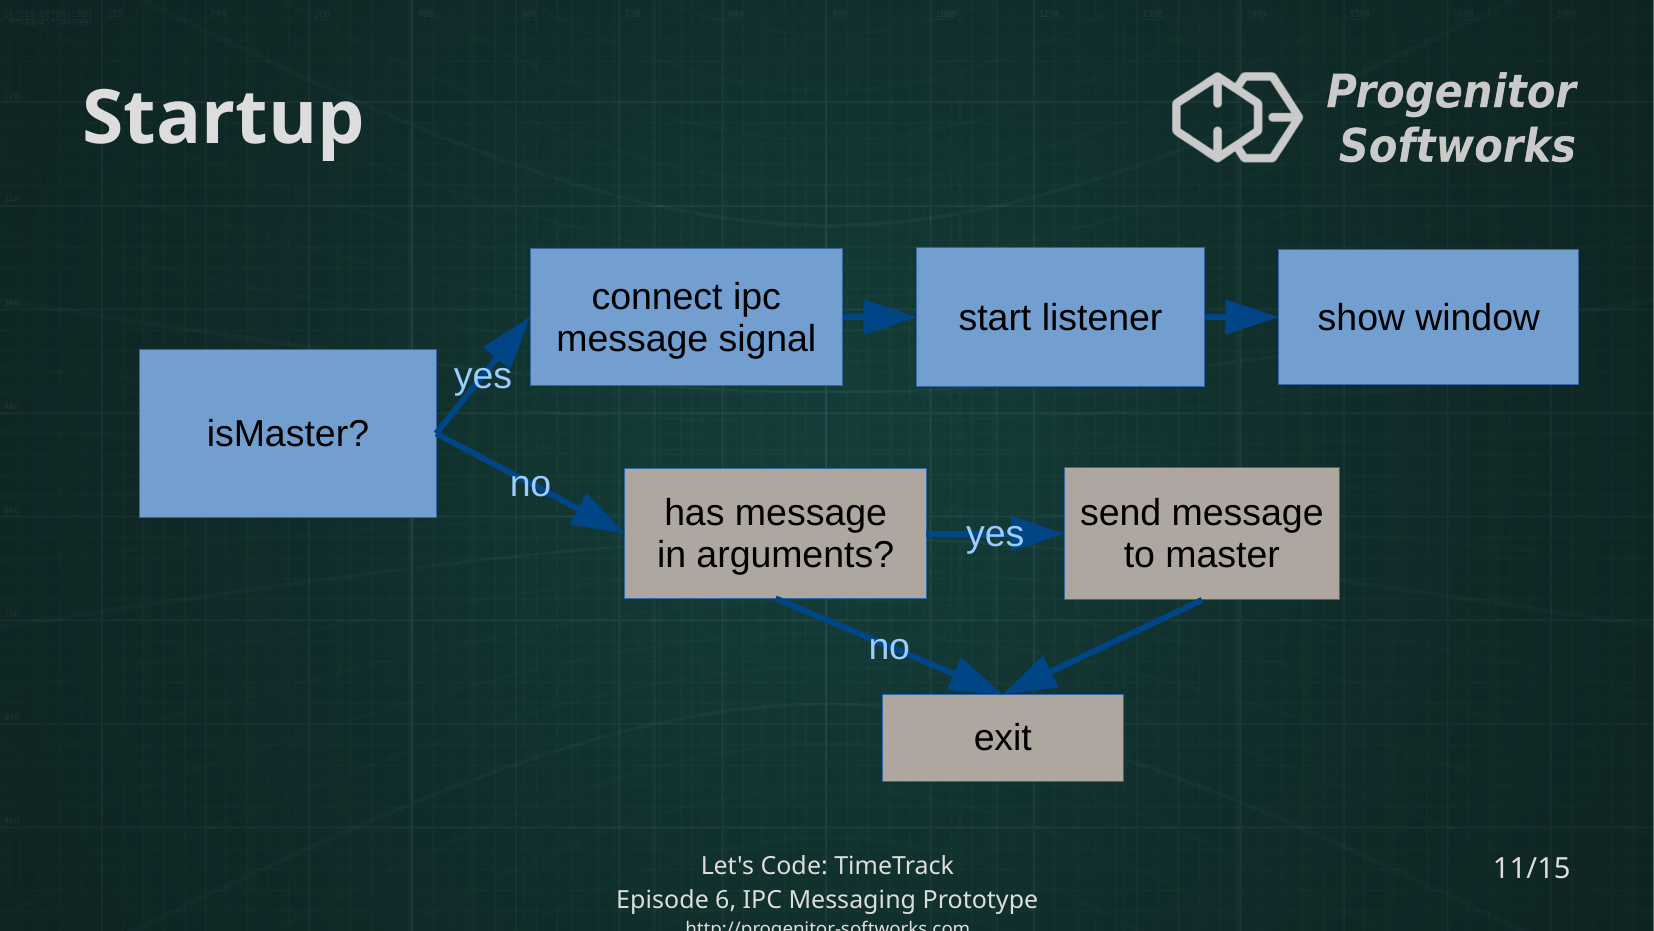

# Startup
start listener
connect ipc
message signal
show window
isMaster?
send message
to master
has message
in arguments?
exit
11